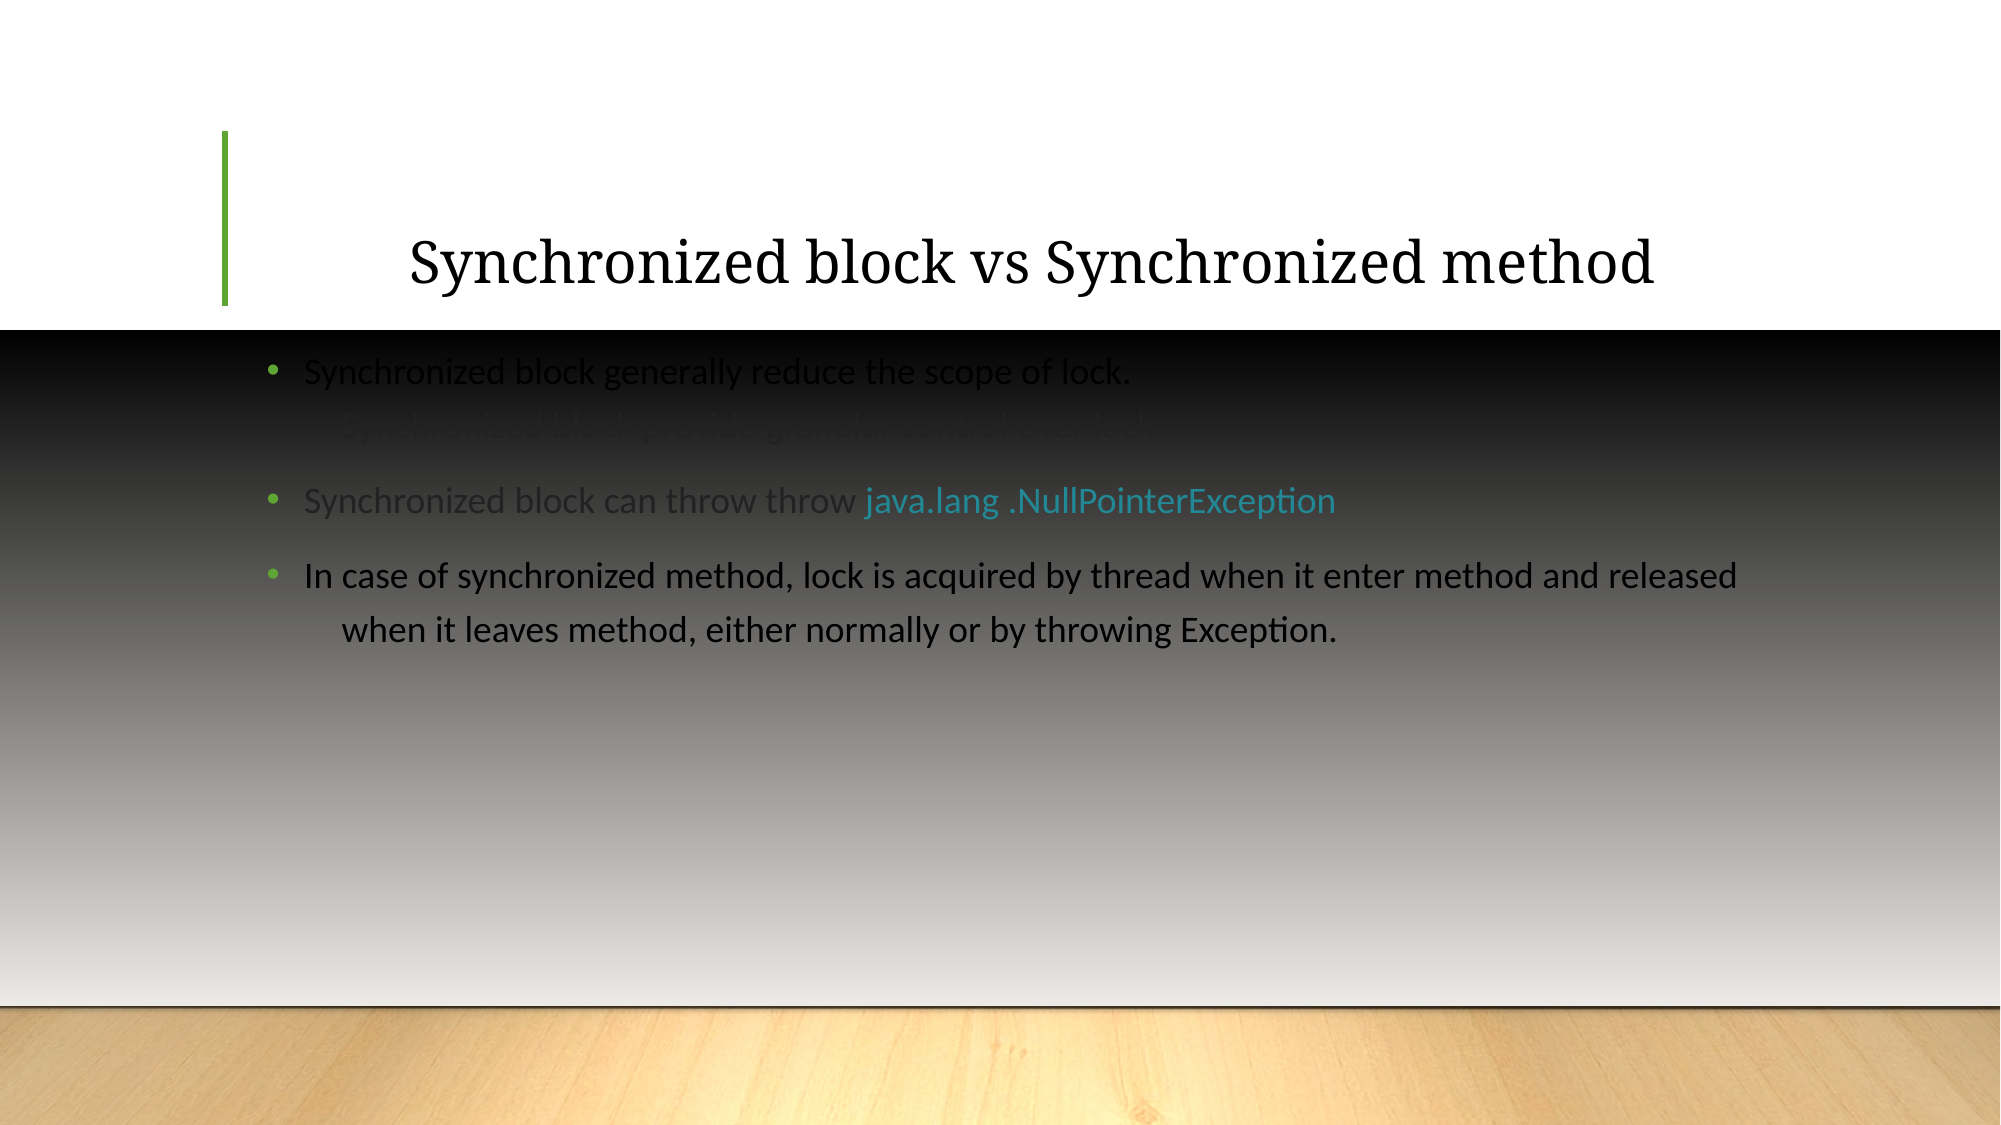

# Synchronized block vs Synchronized method
Synchronized block generally reduce the scope of lock.
Synchronized block provide granular control over lock
Synchronized block can throw throw java.lang .NullPointerException
In case of synchronized method, lock is acquired by thread when it enter method and released when it leaves method, either normally or by throwing Exception.